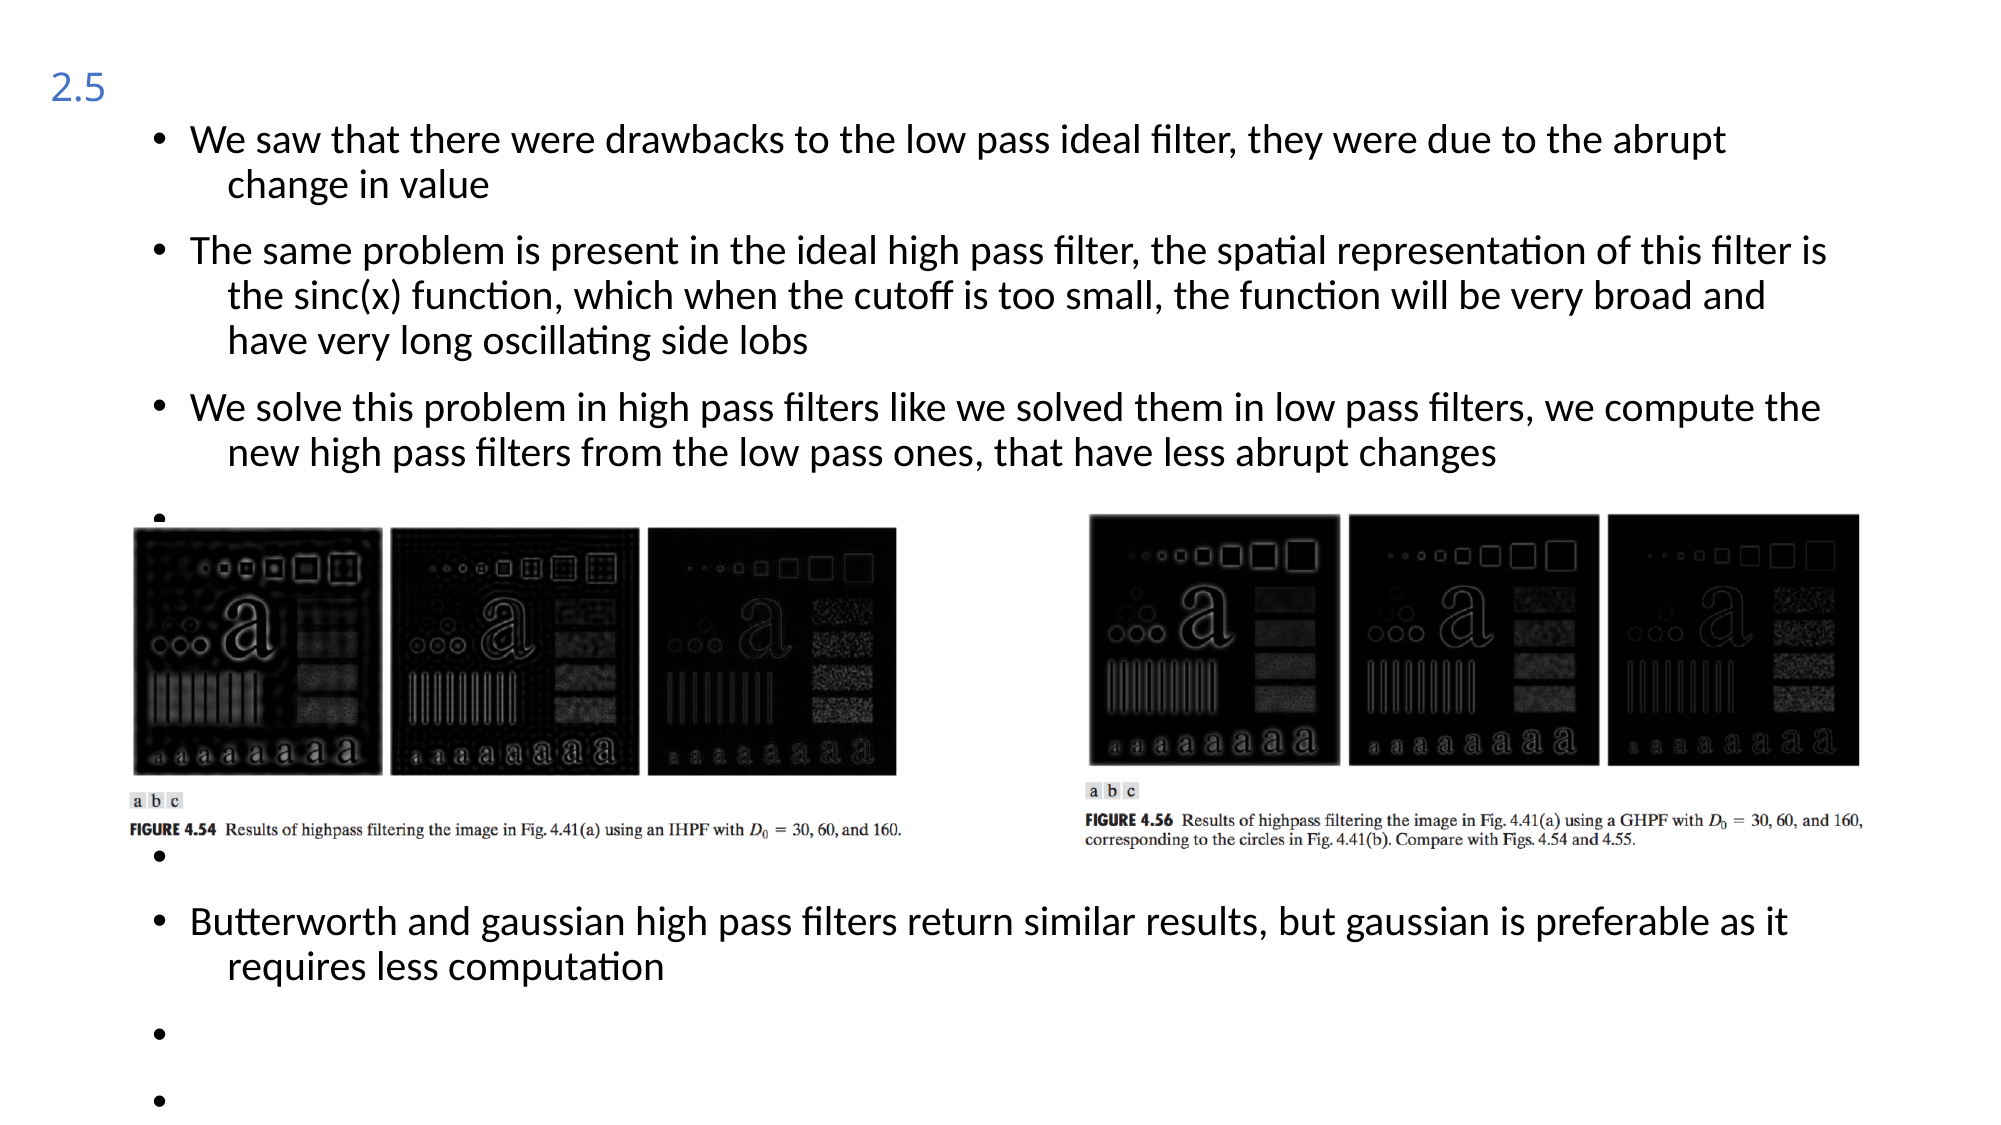

2.5
# We saw that there were drawbacks to the low pass ideal filter, they were due to the abrupt change in value
The same problem is present in the ideal high pass filter, the spatial representation of this filter is the sinc(x) function, which when the cutoff is too small, the function will be very broad and have very long oscillating side lobs
We solve this problem in high pass filters like we solved them in low pass filters, we compute the new high pass filters from the low pass ones, that have less abrupt changes
Butterworth and gaussian high pass filters return similar results, but gaussian is preferable as it requires less computation